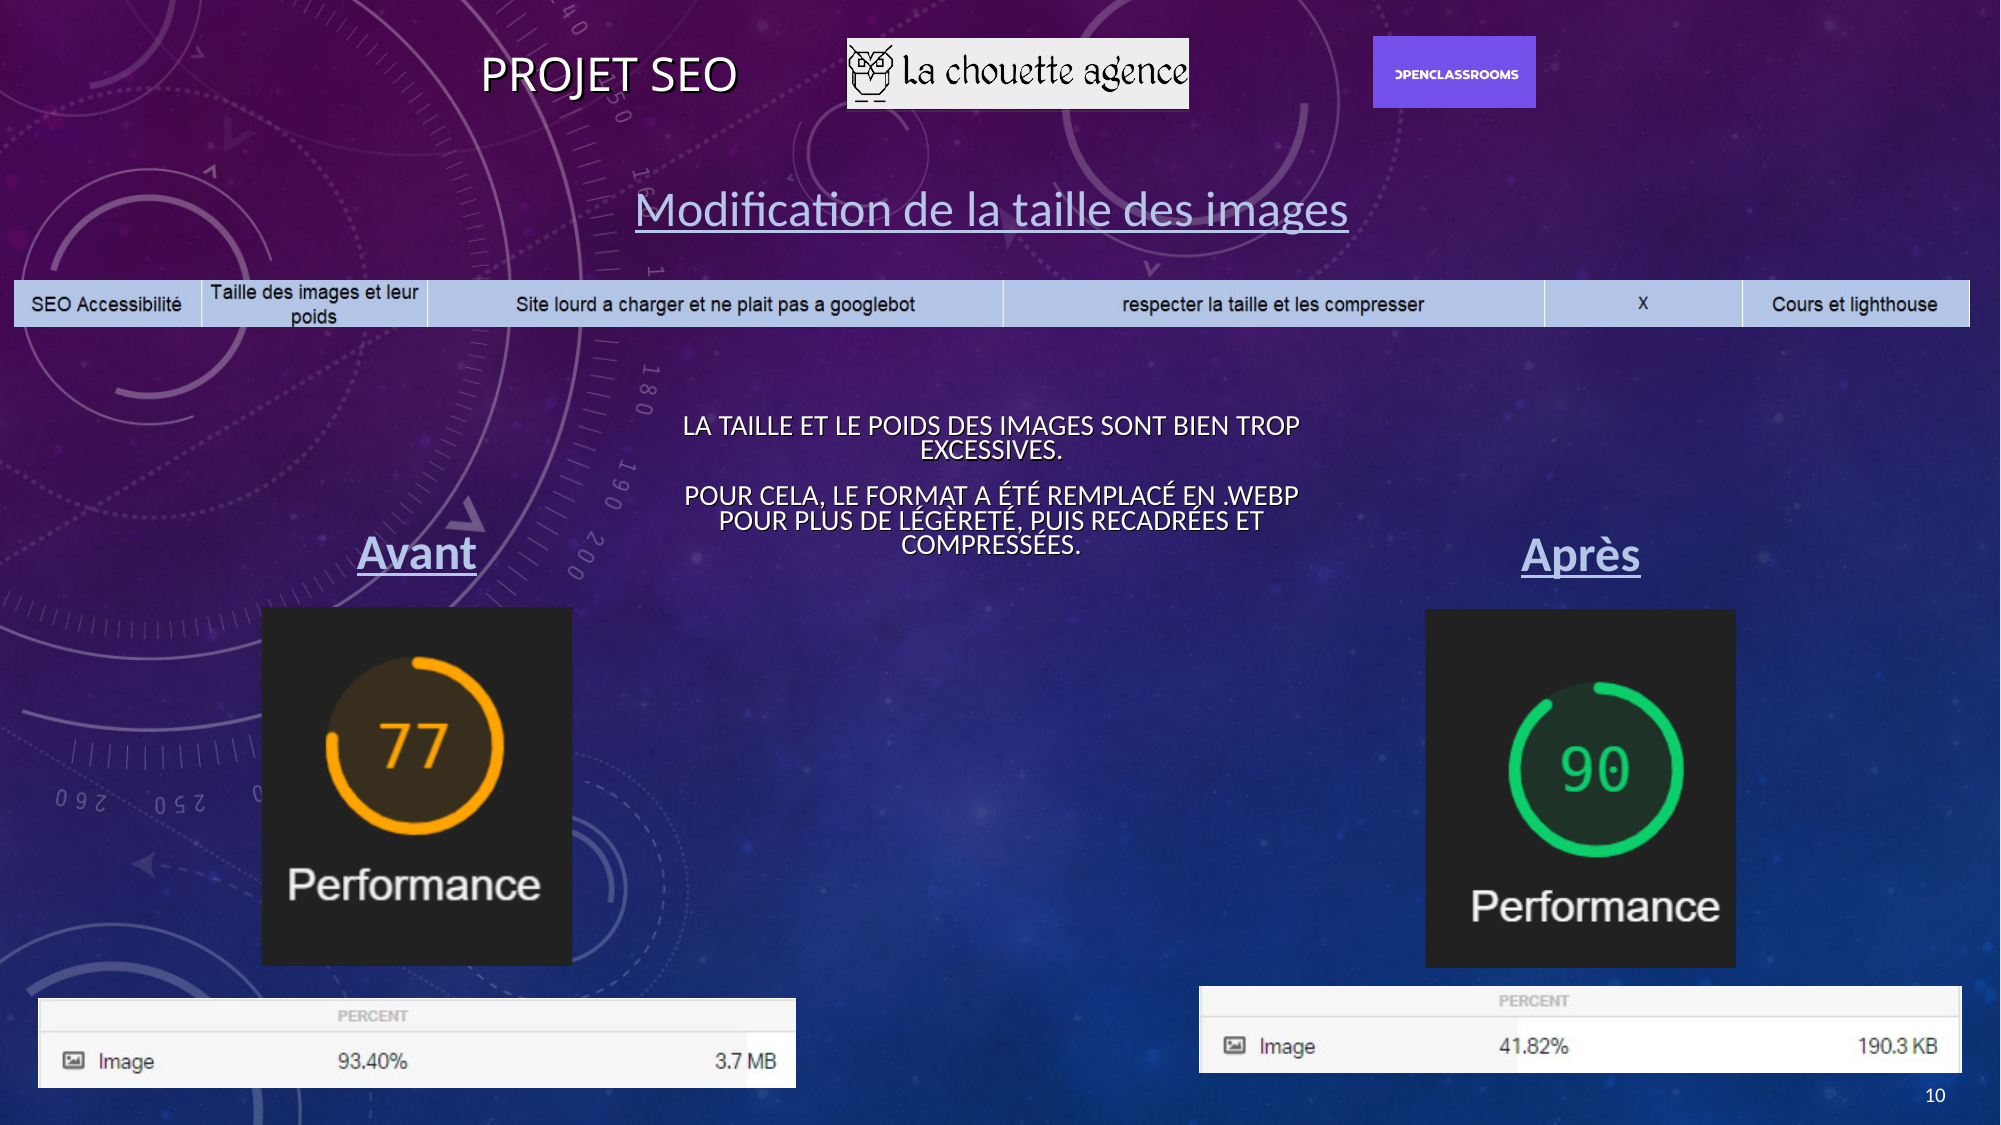

# Projet SEO					 avec
Modification de la taille des images
La taille et le poids des images sont bien trop excessives.
Pour cela, le format a été remplacé en .webp pour plus de légèreté, puis recadrées et compressées.
Avant
Après